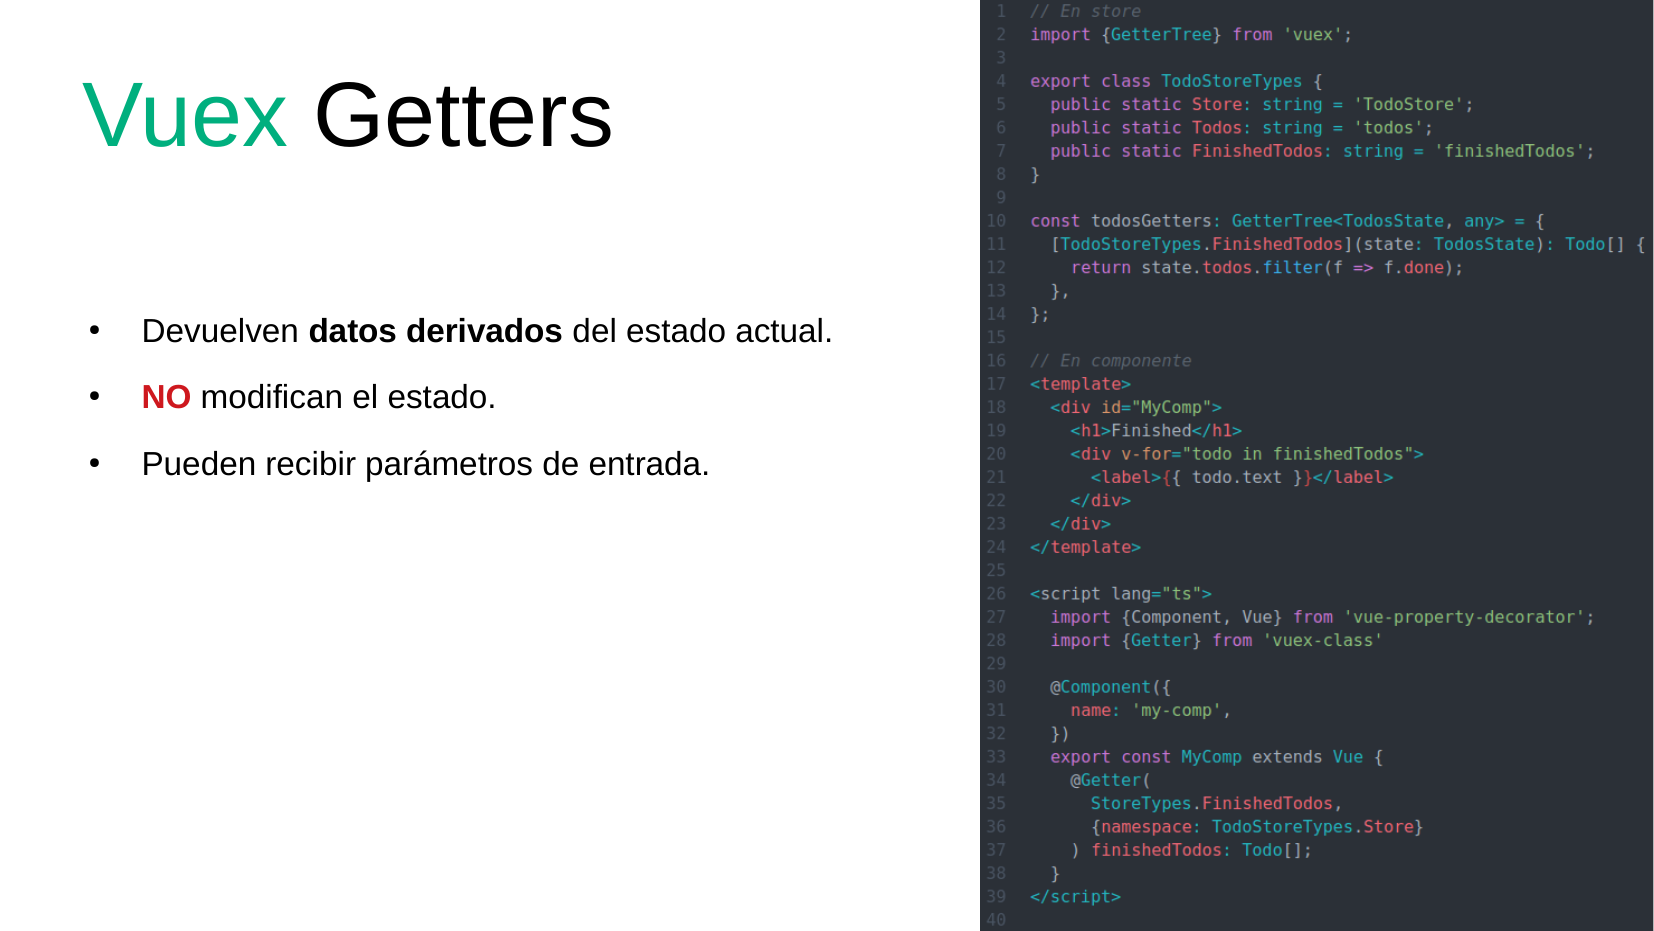

# Vuex Getters
Devuelven datos derivados del estado actual.
NO modifican el estado.
Pueden recibir parámetros de entrada.
7